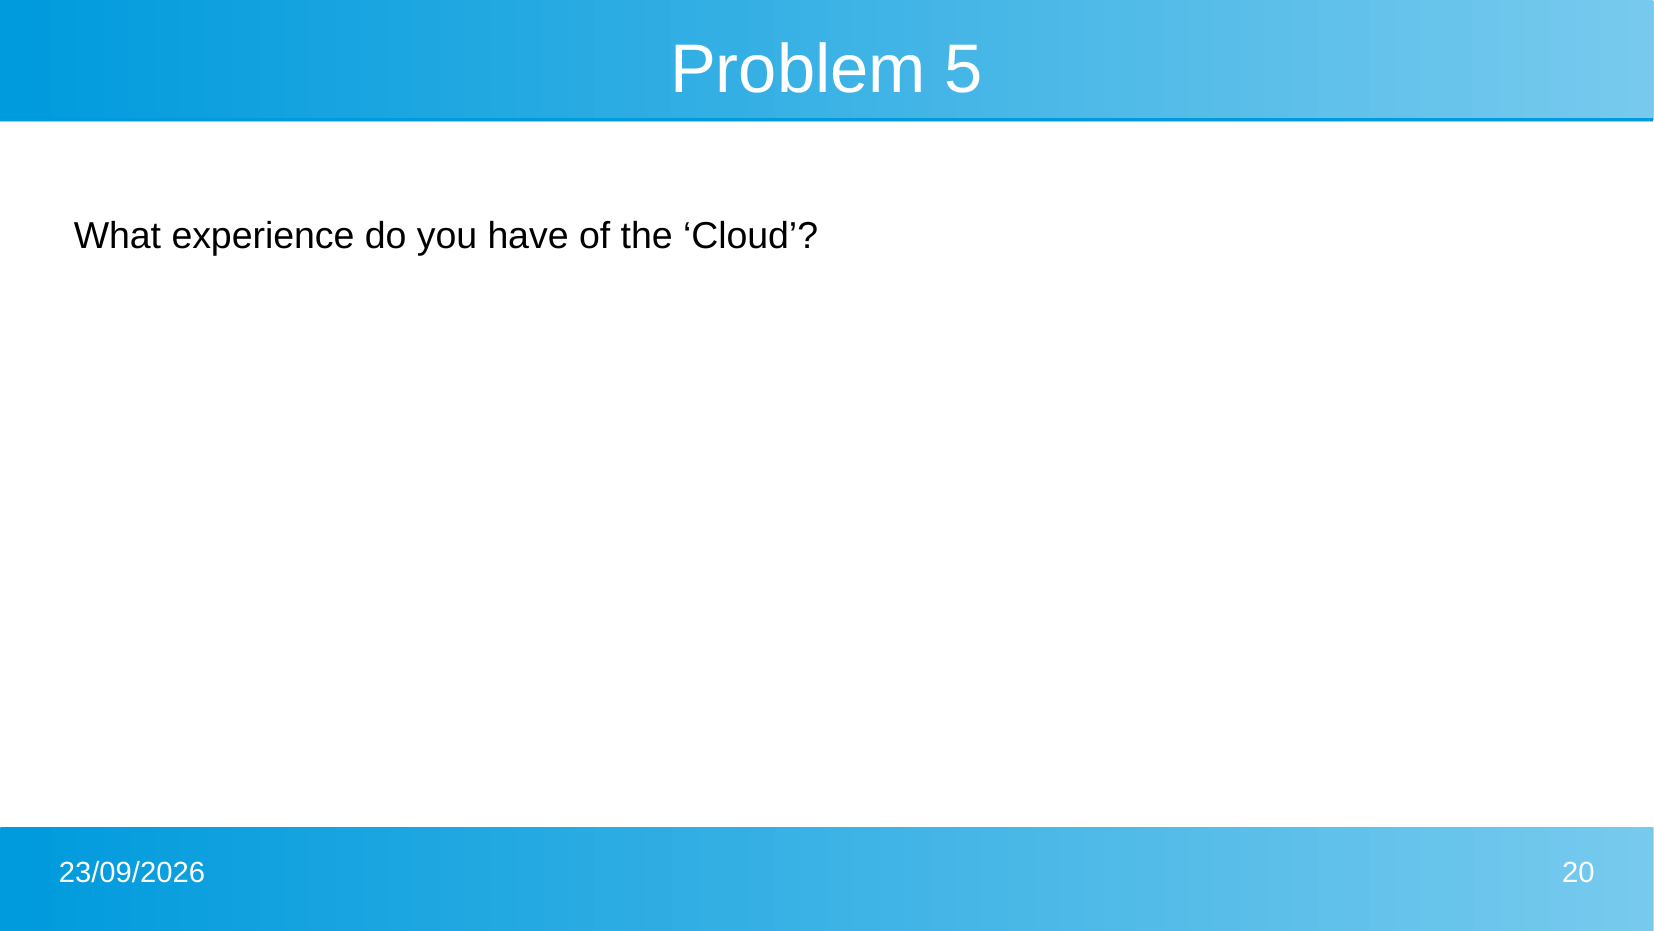

# Problem 5
What experience do you have of the ‘Cloud’?
20